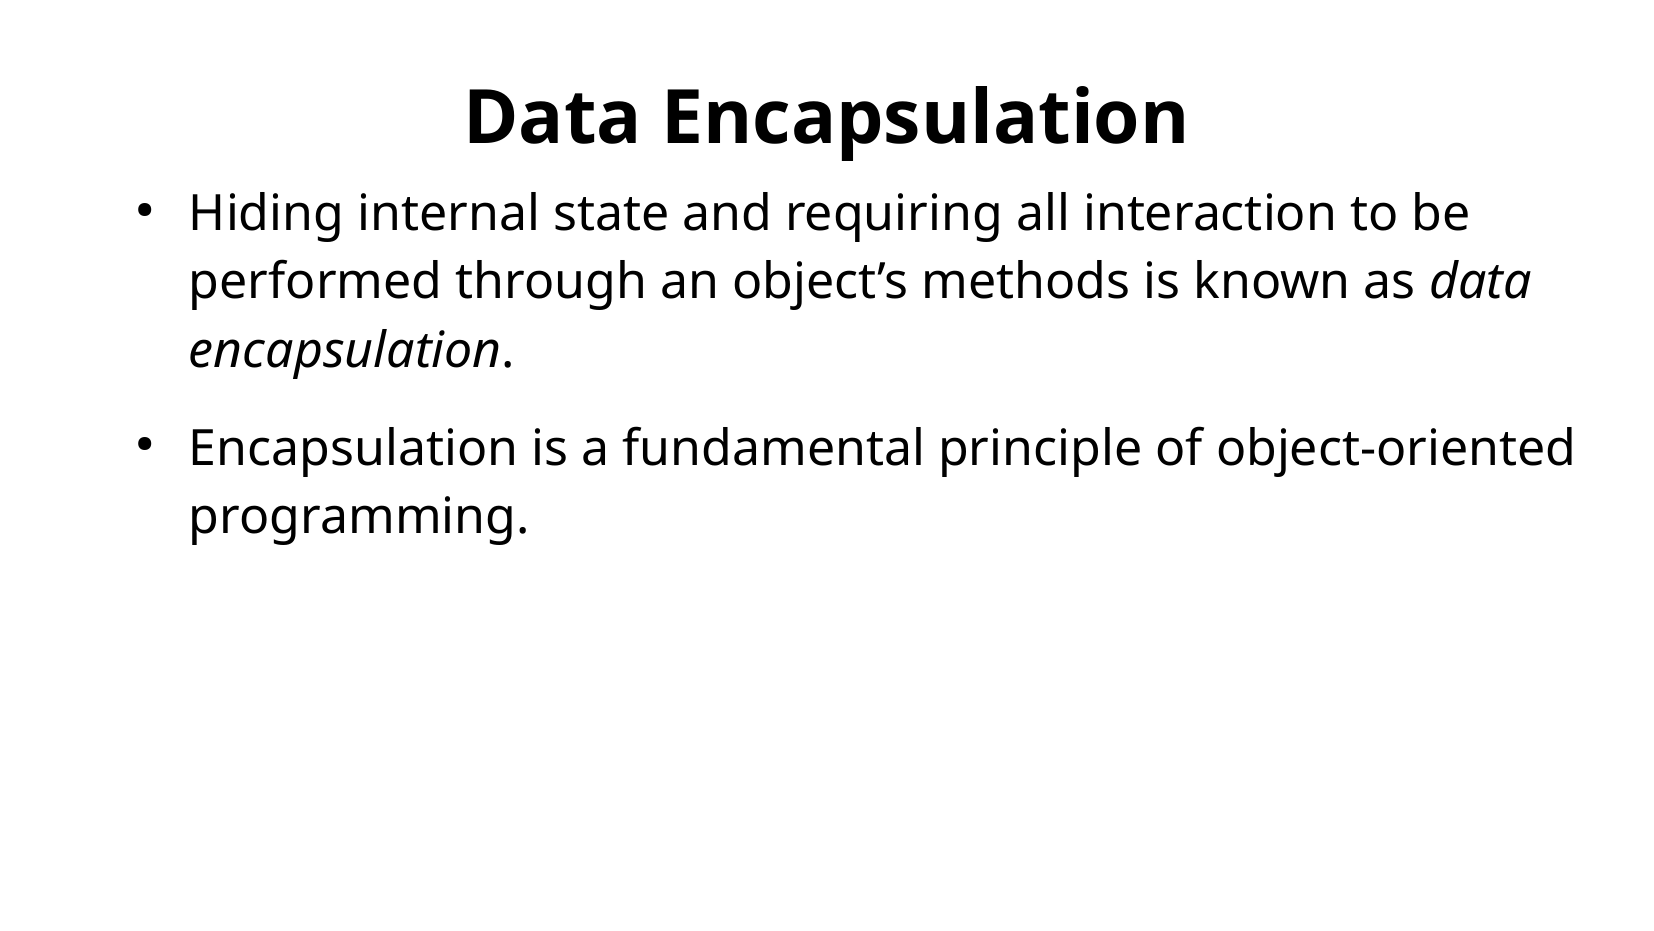

# Data Encapsulation
Hiding internal state and requiring all interaction to be performed through an object’s methods is known as data encapsulation.
Encapsulation is a fundamental principle of object-oriented programming.